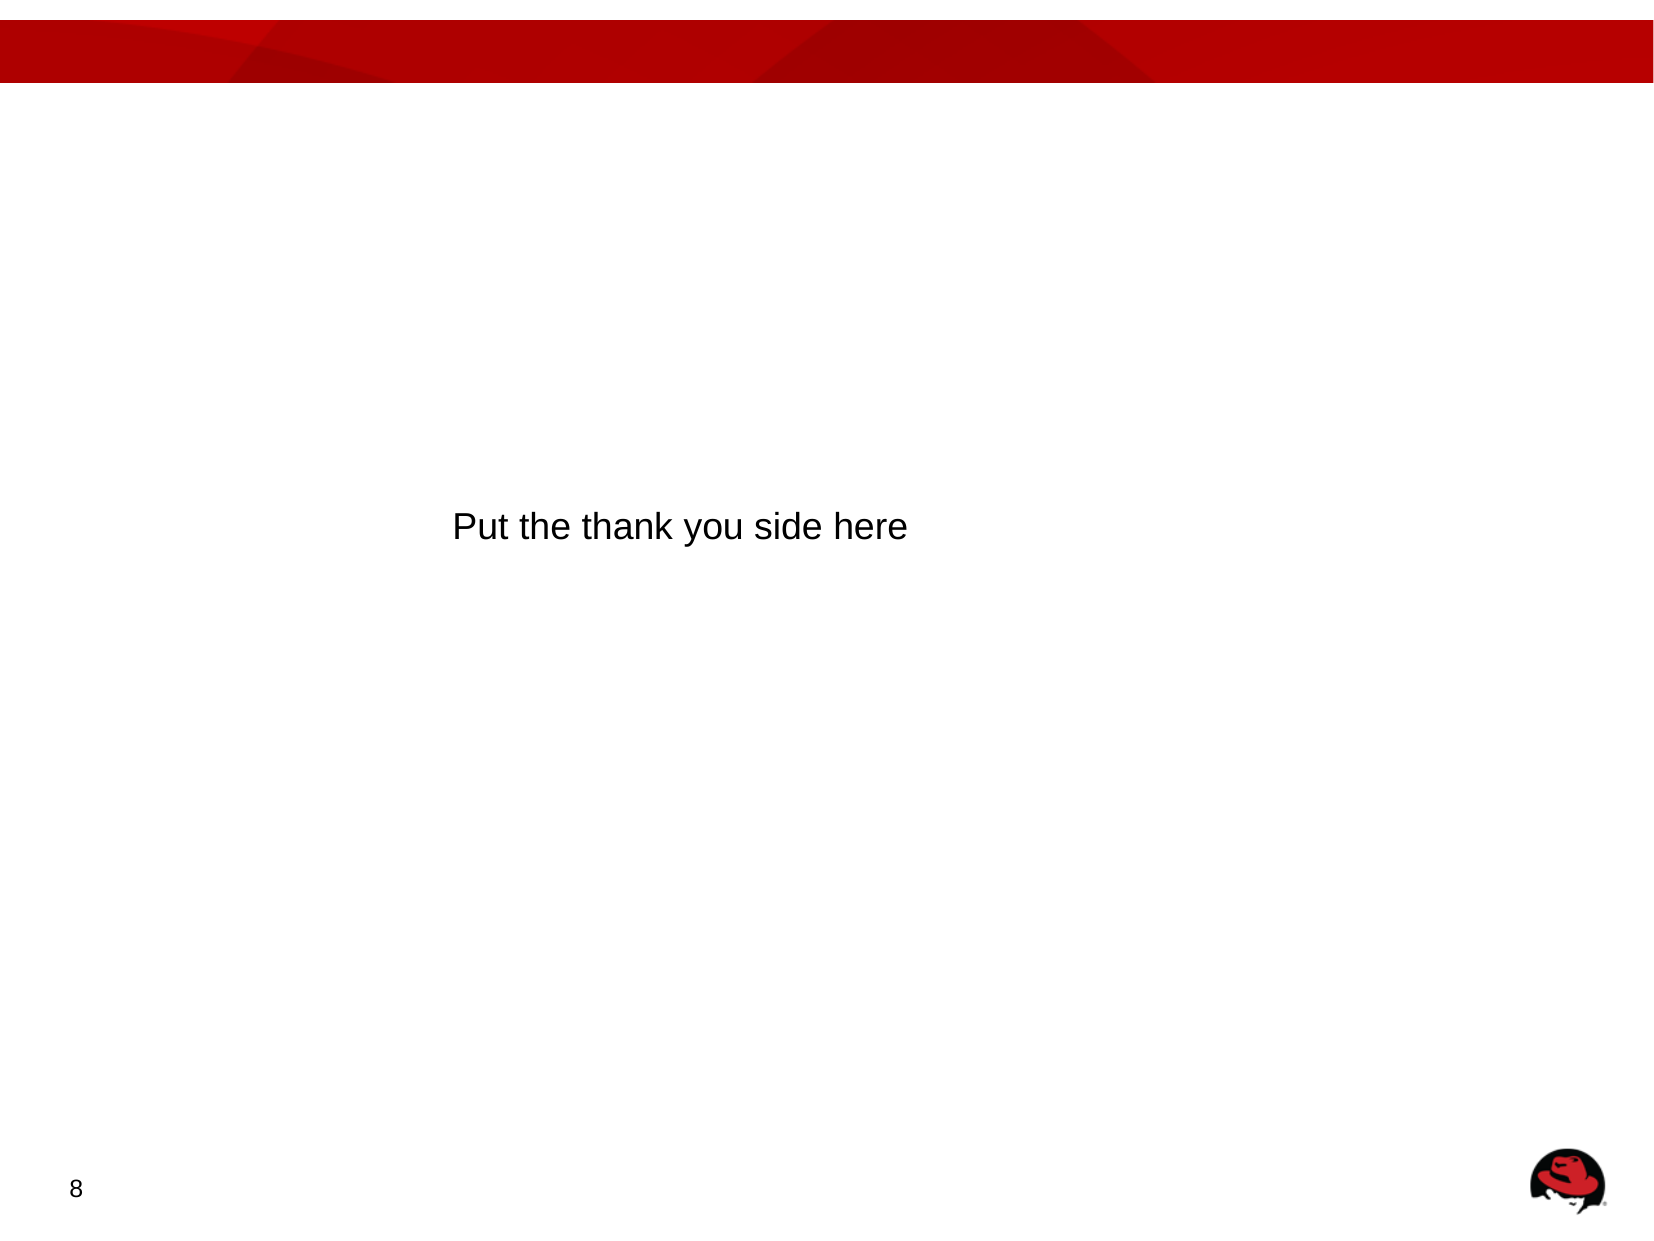

#
Put the thank you side here